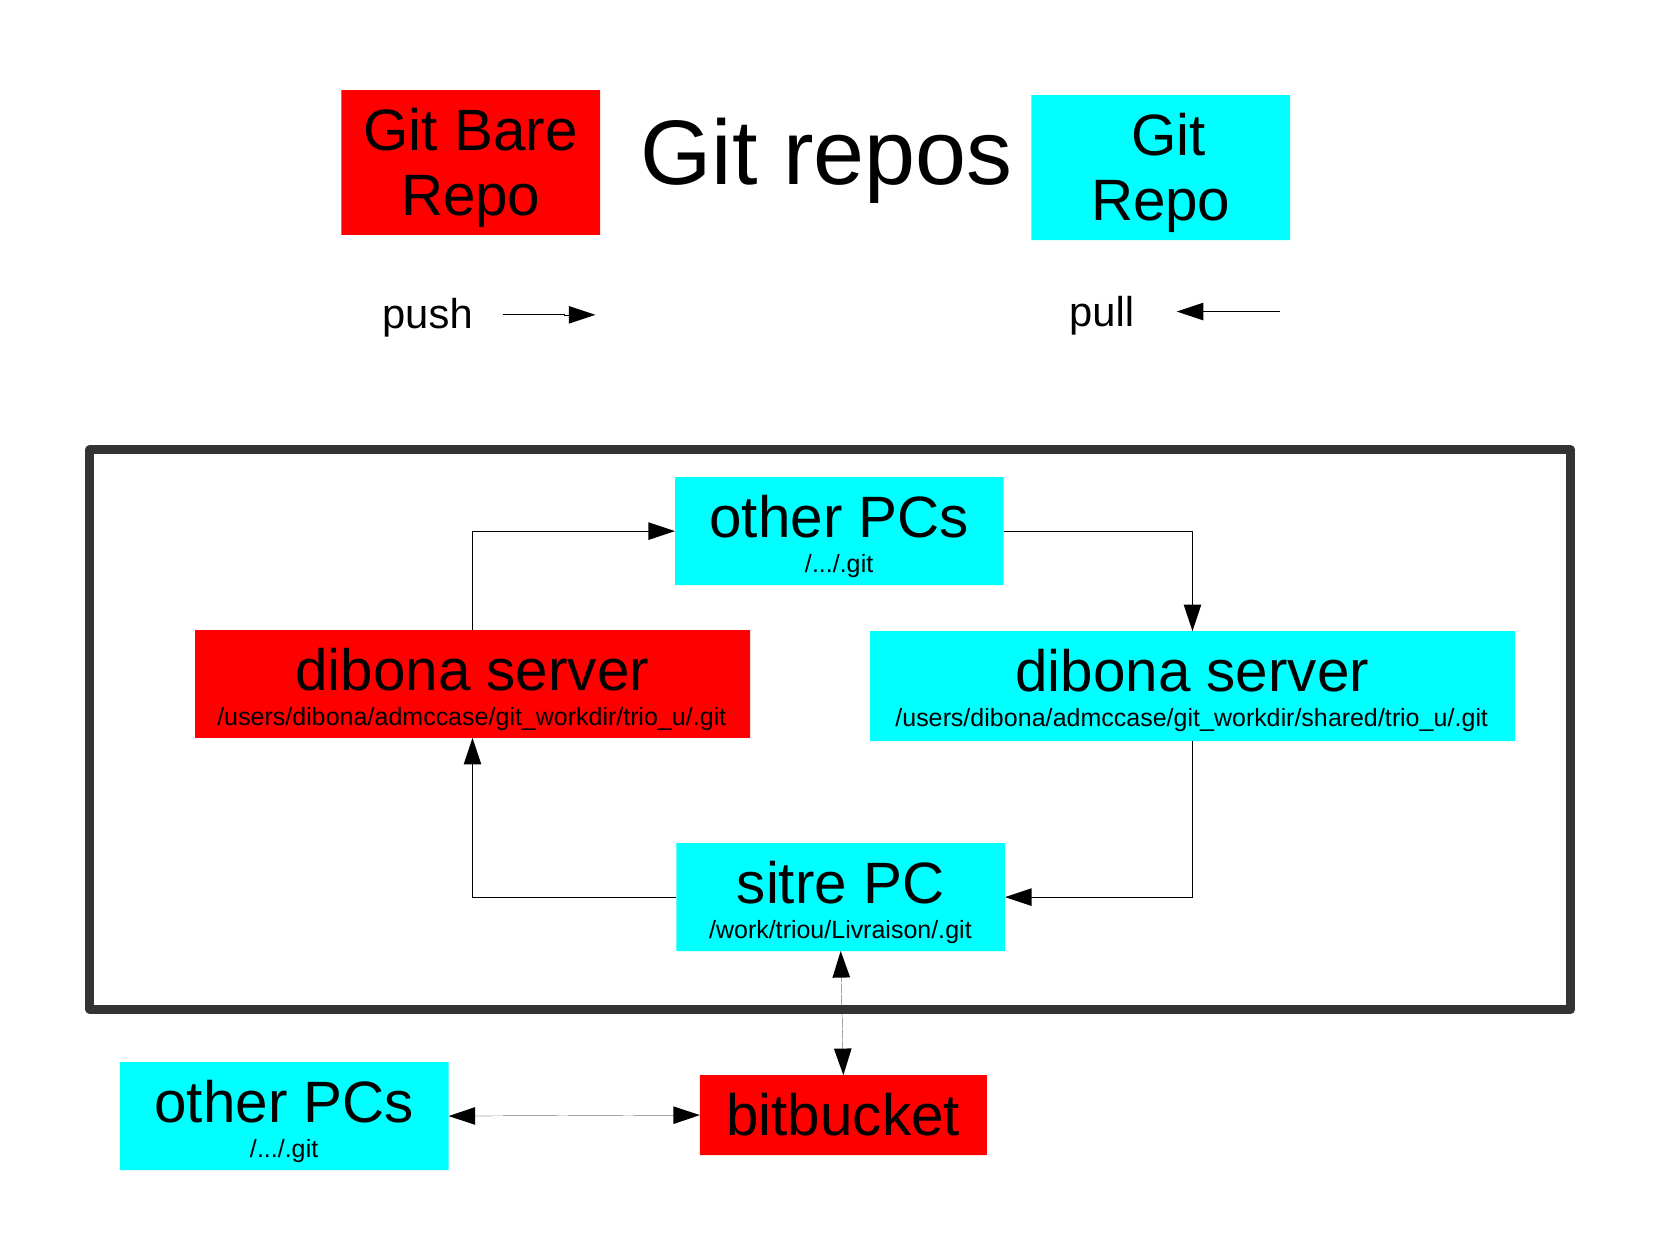

# Git repos
Git Bare Repo
 Git Repo
pull
push
other PCs
/.../.git
dibona server
/users/dibona/admccase/git_workdir/trio_u/.git
dibona server
/users/dibona/admccase/git_workdir/shared/trio_u/.git
sitre PC
/work/triou/Livraison/.git
other PCs
/.../.git
bitbucket